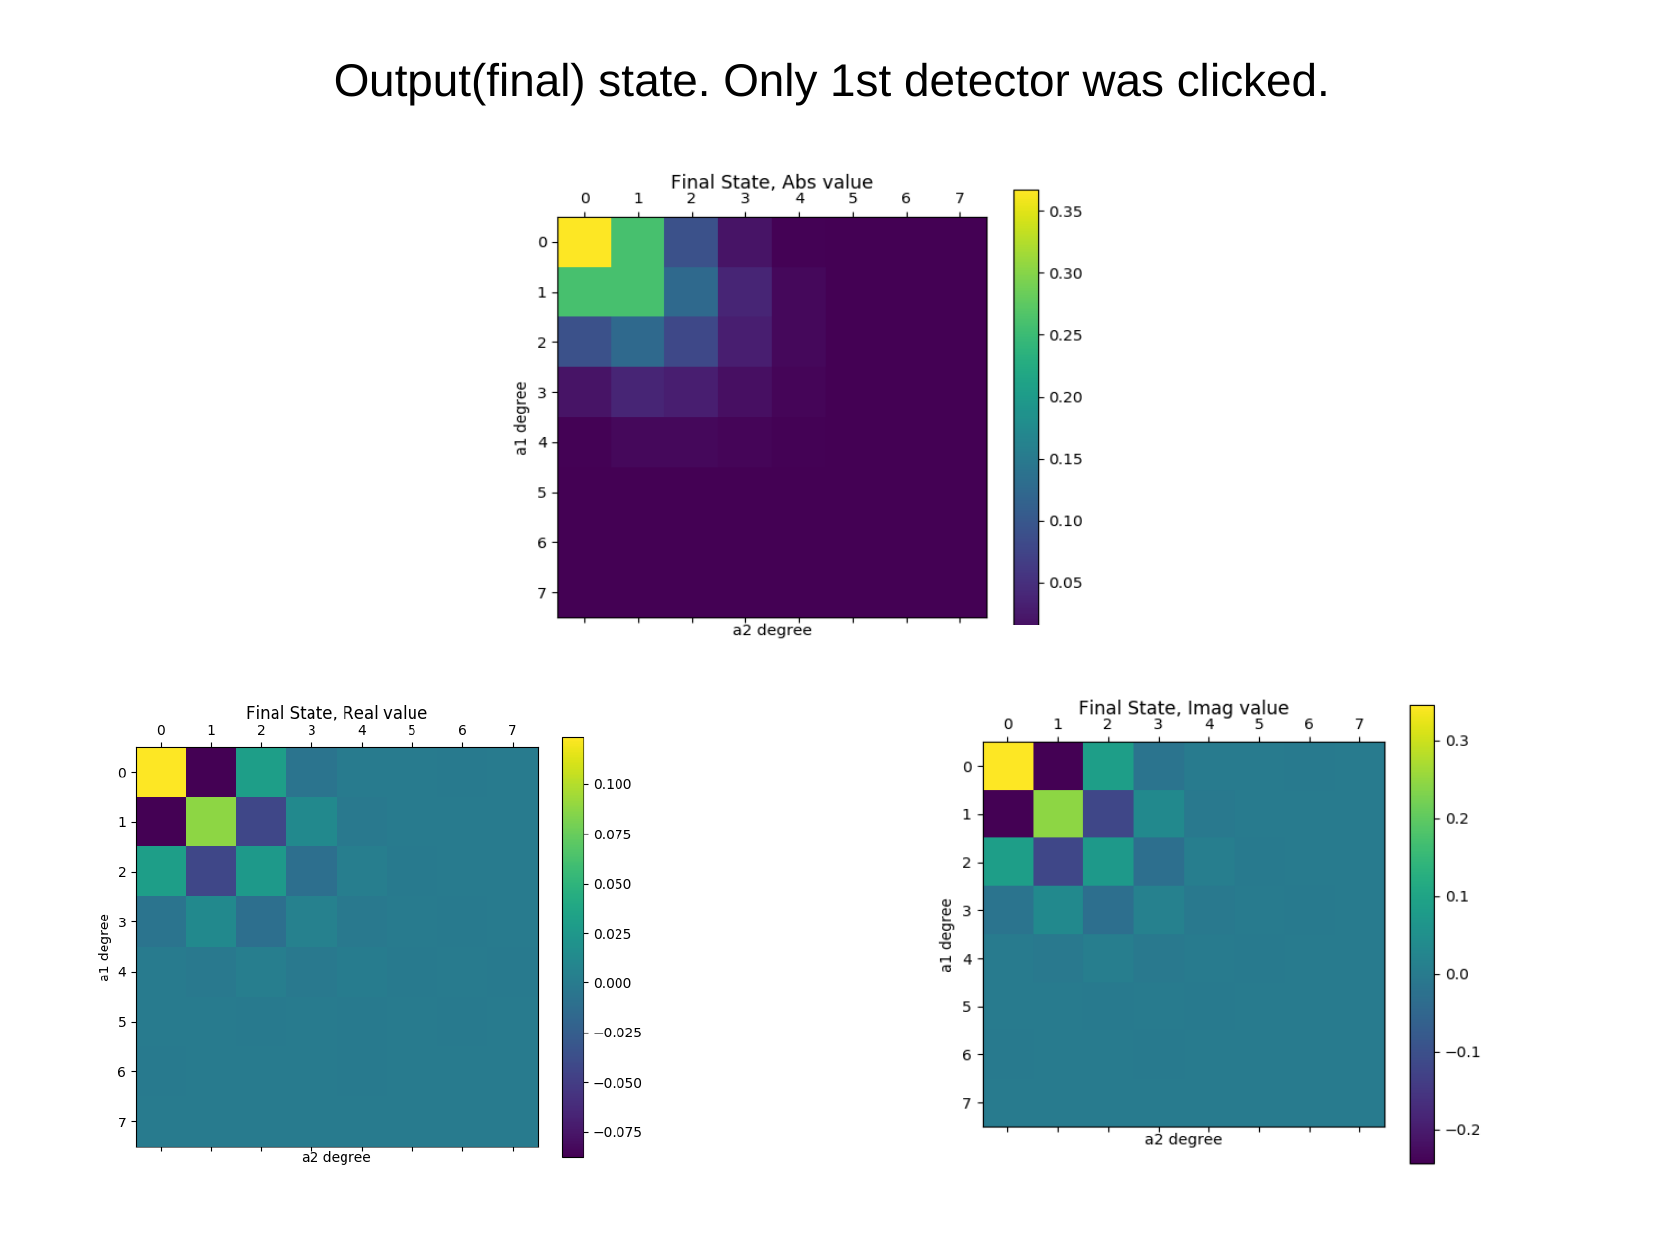

Output(final) state. Only 1st detector was clicked.